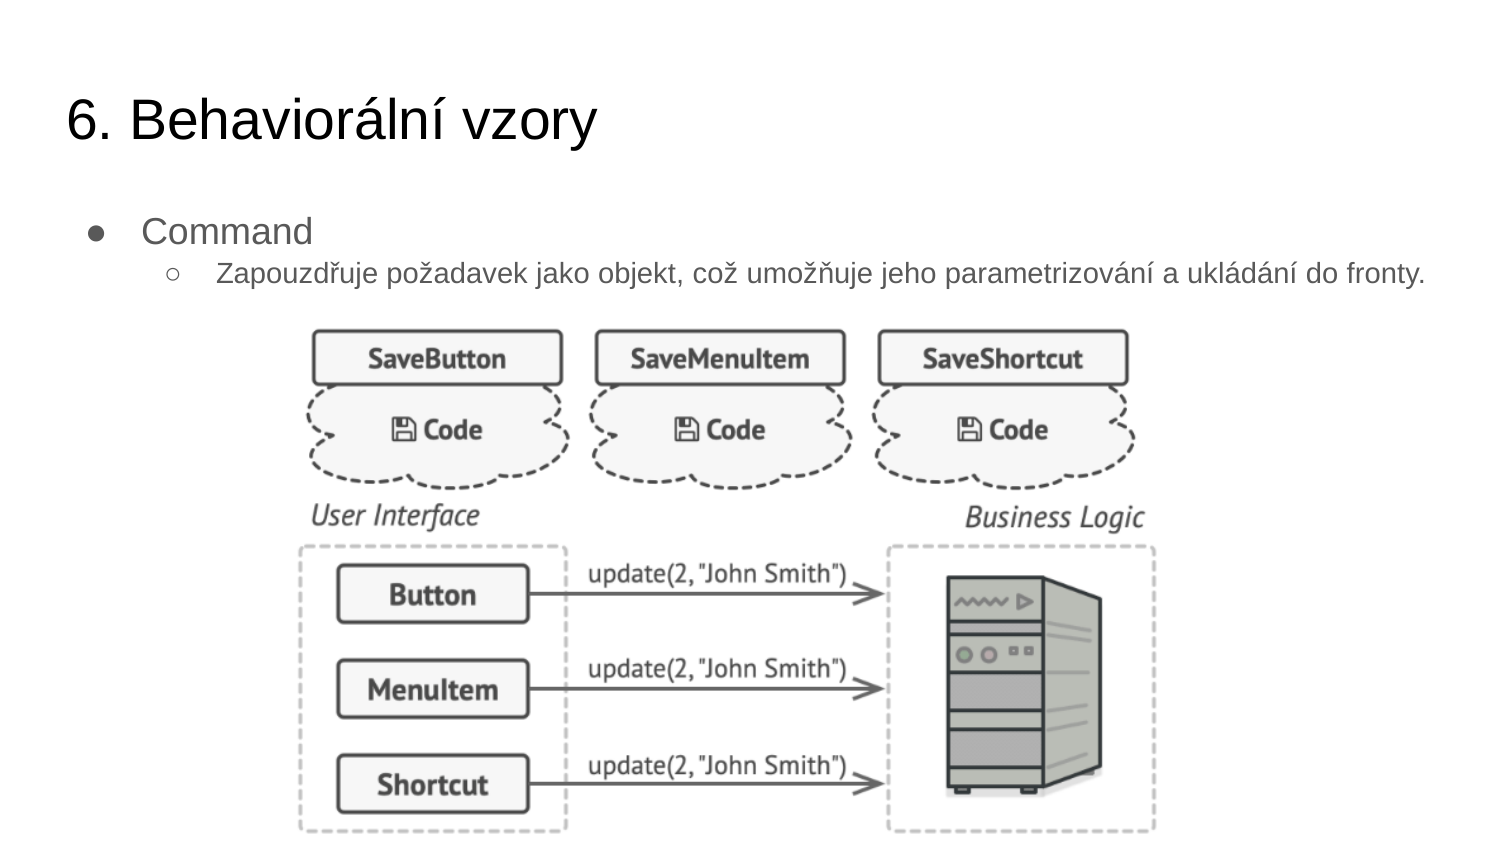

# 6. Behaviorální vzory
Command
Zapouzdřuje požadavek jako objekt, což umožňuje jeho parametrizování a ukládání do fronty.